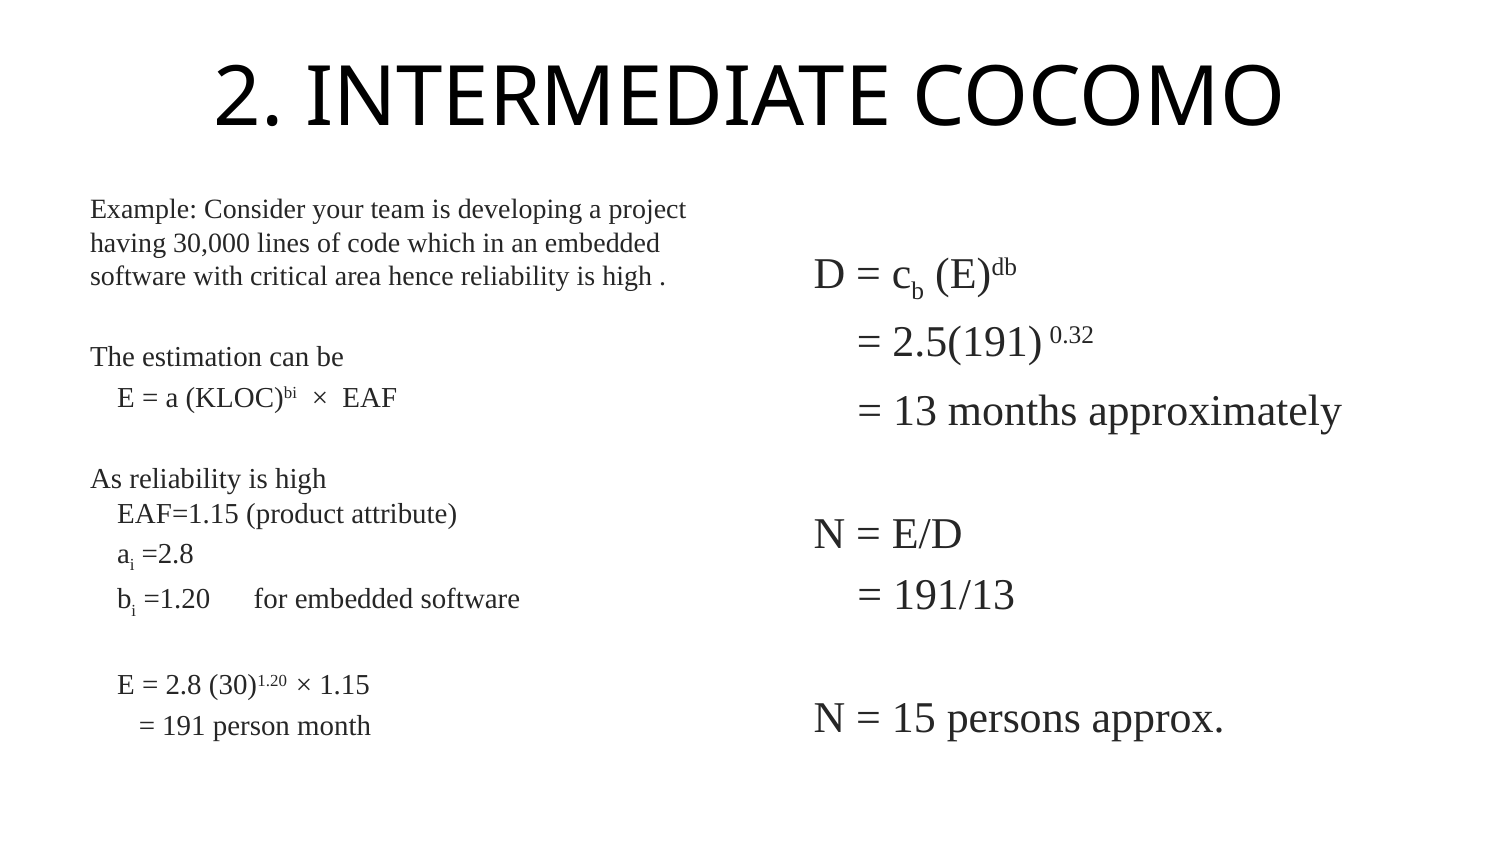

# 2. Intermediate COCOMO
Example: Consider your team is developing a project having 30,000 lines of code which in an embedded software with critical area hence reliability is high .
The estimation can be
	E = a (KLOC)bi × EAF
As reliability is high
EAF=1.15 (product attribute)
	ai =2.8
	bi =1.20 for embedded software
	E = 2.8 (30)1.20 × 1.15
 	 = 191 person month
 	D = cb (E)db
	 = 2.5(191) 0.32
	 = 13 months approximately
	N = E/D
 	 = 191/13
	N = 15 persons approx.